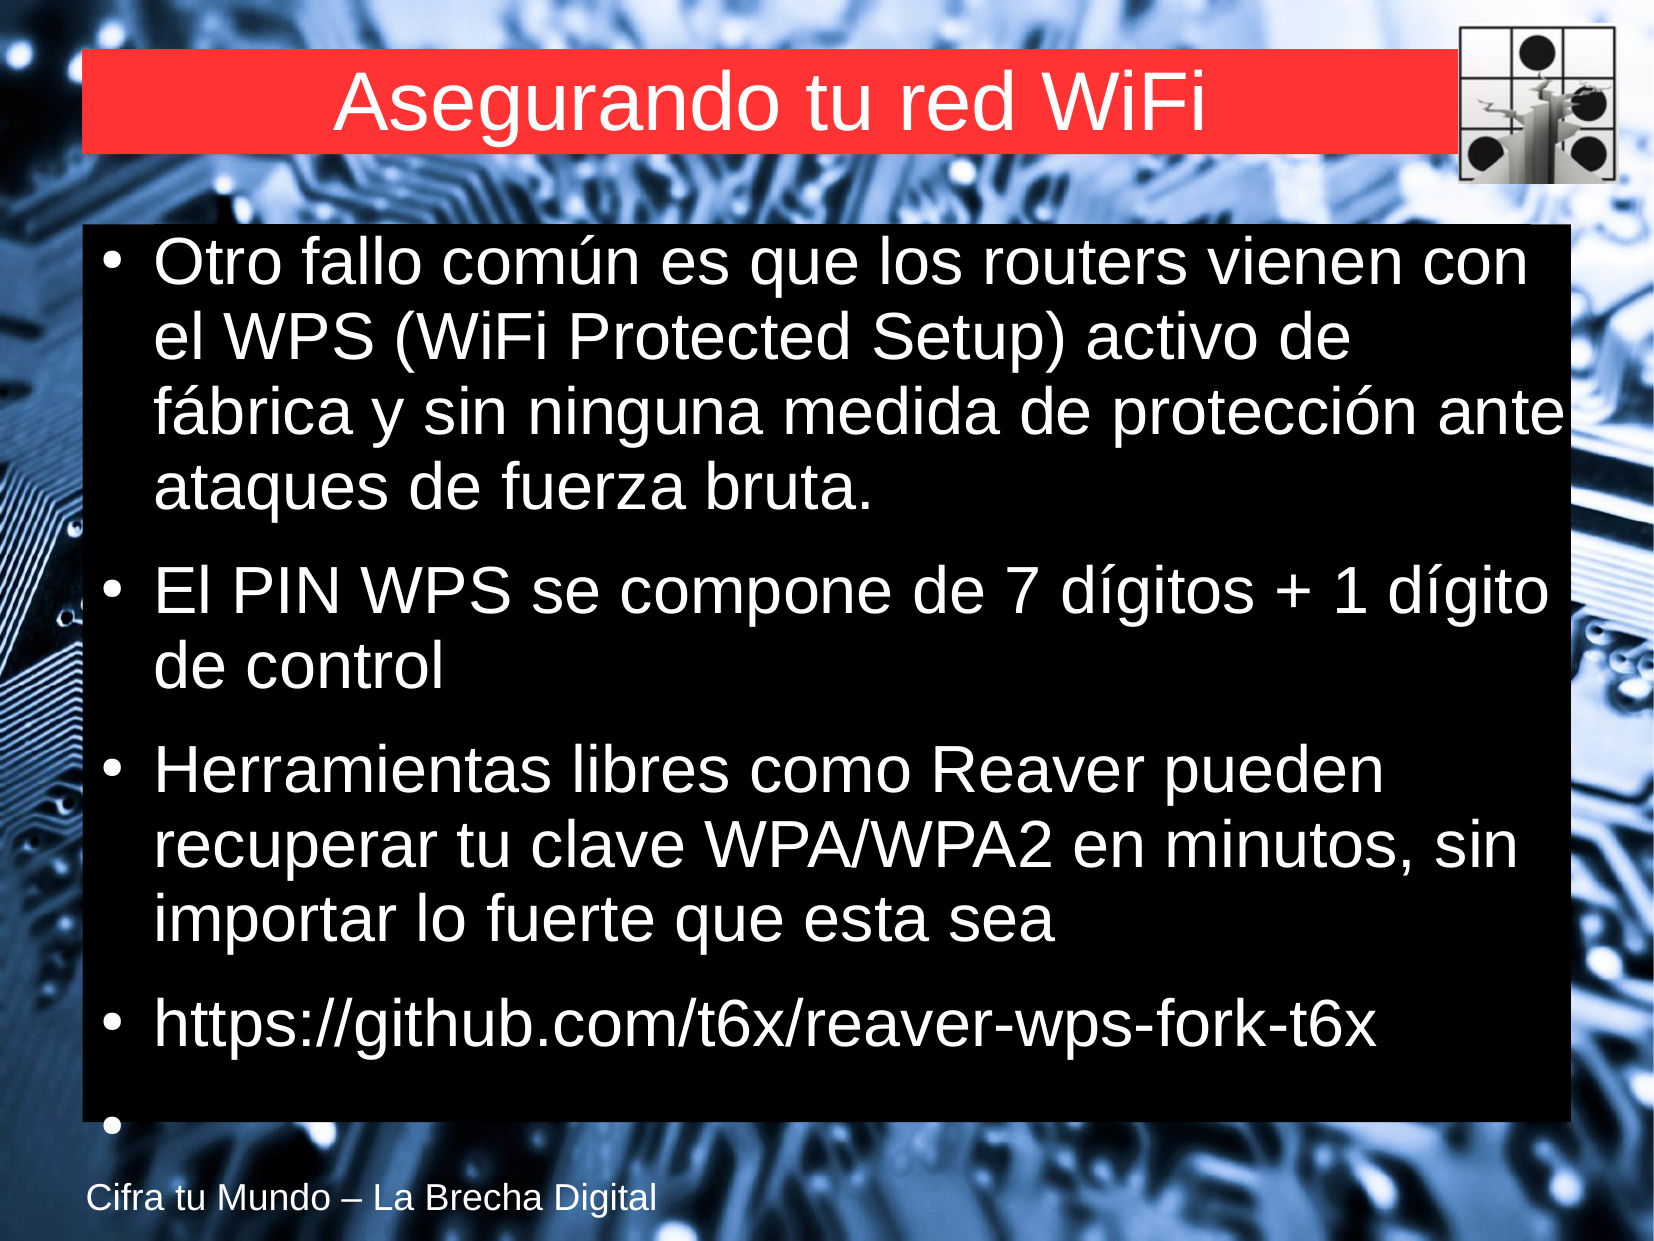

# Asegurando redes WiFi
Asegurando redes WiFi
Tráfico de datos seguro con Tor y/o VPN
Tráfico de datos seguro con Tor y/o VPN
Cifrado de archivos en la “nube”
Asegurando tu red WiFi
Otro fallo común es que los routers vienen con el WPS (WiFi Protected Setup) activo de fábrica y sin ninguna medida de protección ante ataques de fuerza bruta.
El PIN WPS se compone de 7 dígitos + 1 dígito de control
Herramientas libres como Reaver pueden recuperar tu clave WPA/WPA2 en minutos, sin importar lo fuerte que esta sea
https://github.com/t6x/reaver-wps-fork-t6x
Cifra tu Mundo – La Brecha Digital